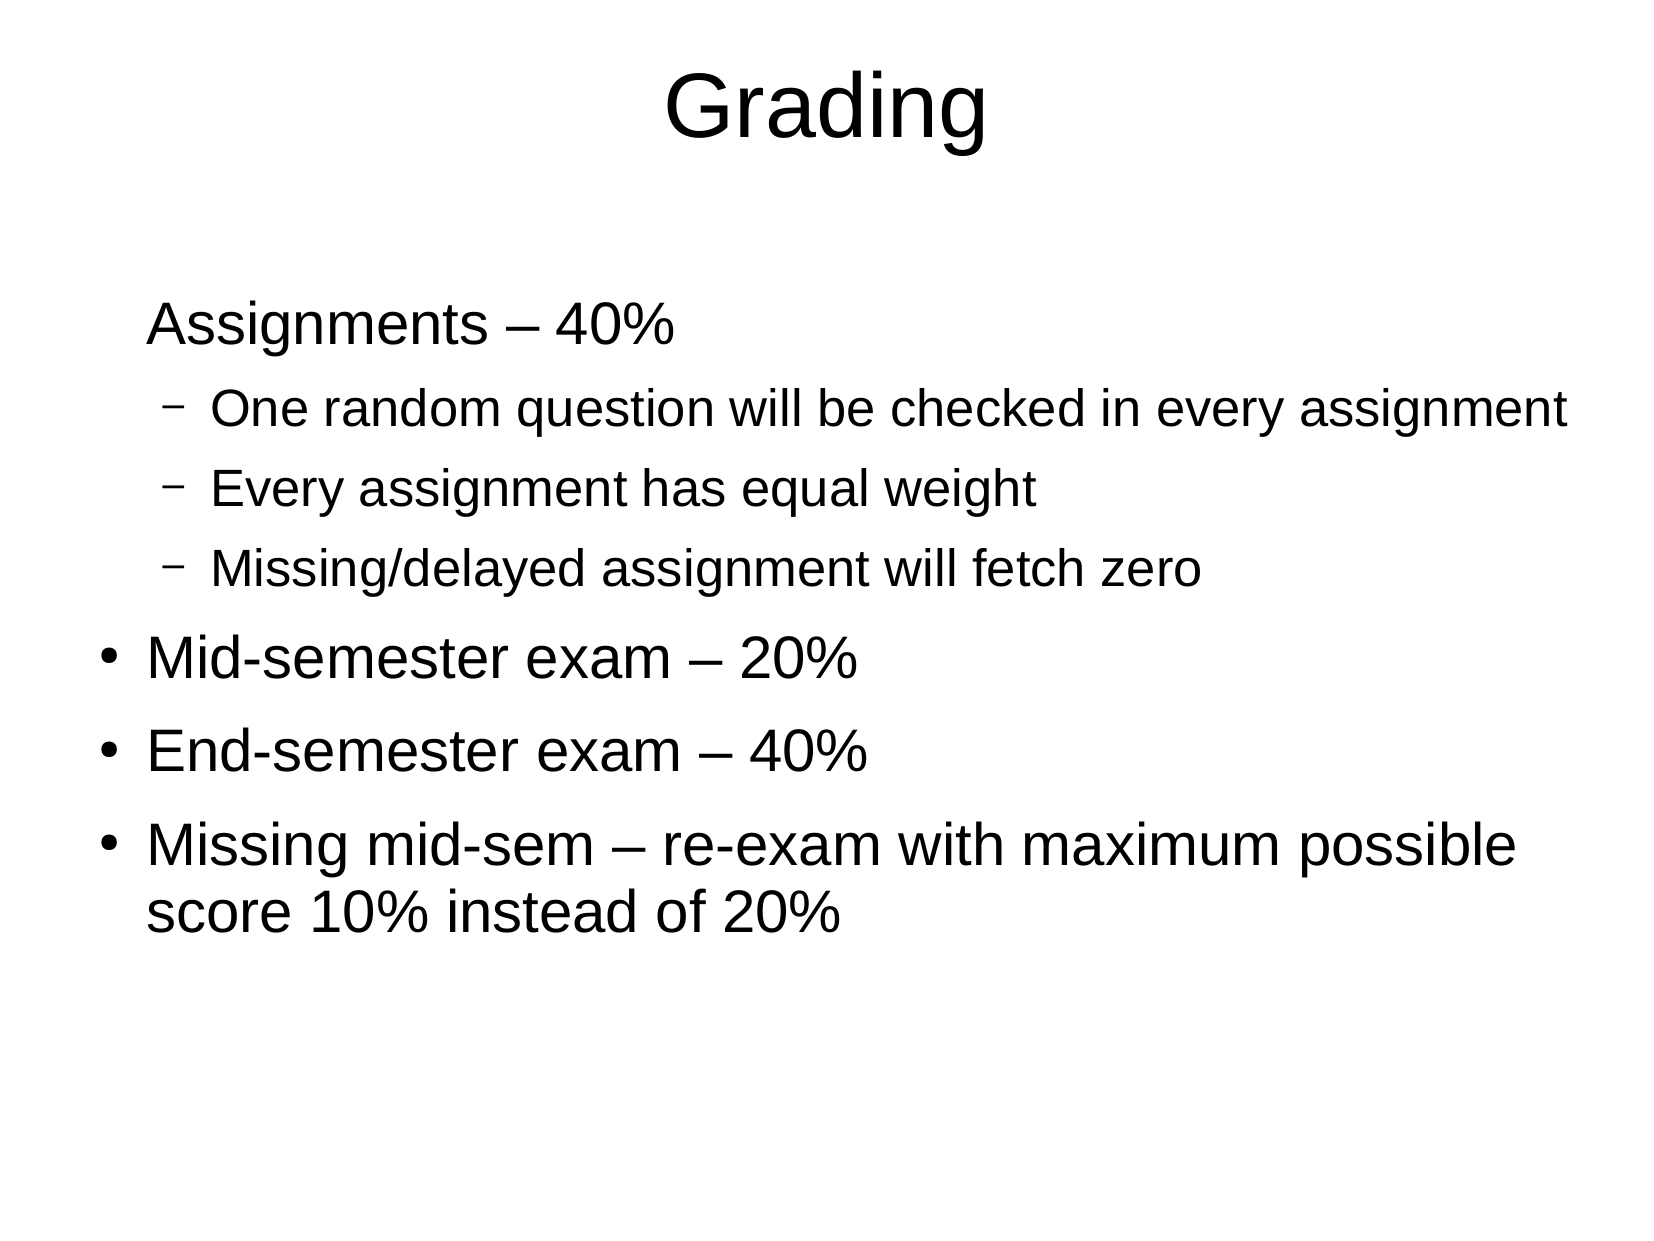

# Grading
Assignments – 40%
One random question will be checked in every assignment
Every assignment has equal weight
Missing/delayed assignment will fetch zero
Mid-semester exam – 20%
End-semester exam – 40%
Missing mid-sem – re-exam with maximum possible score 10% instead of 20%